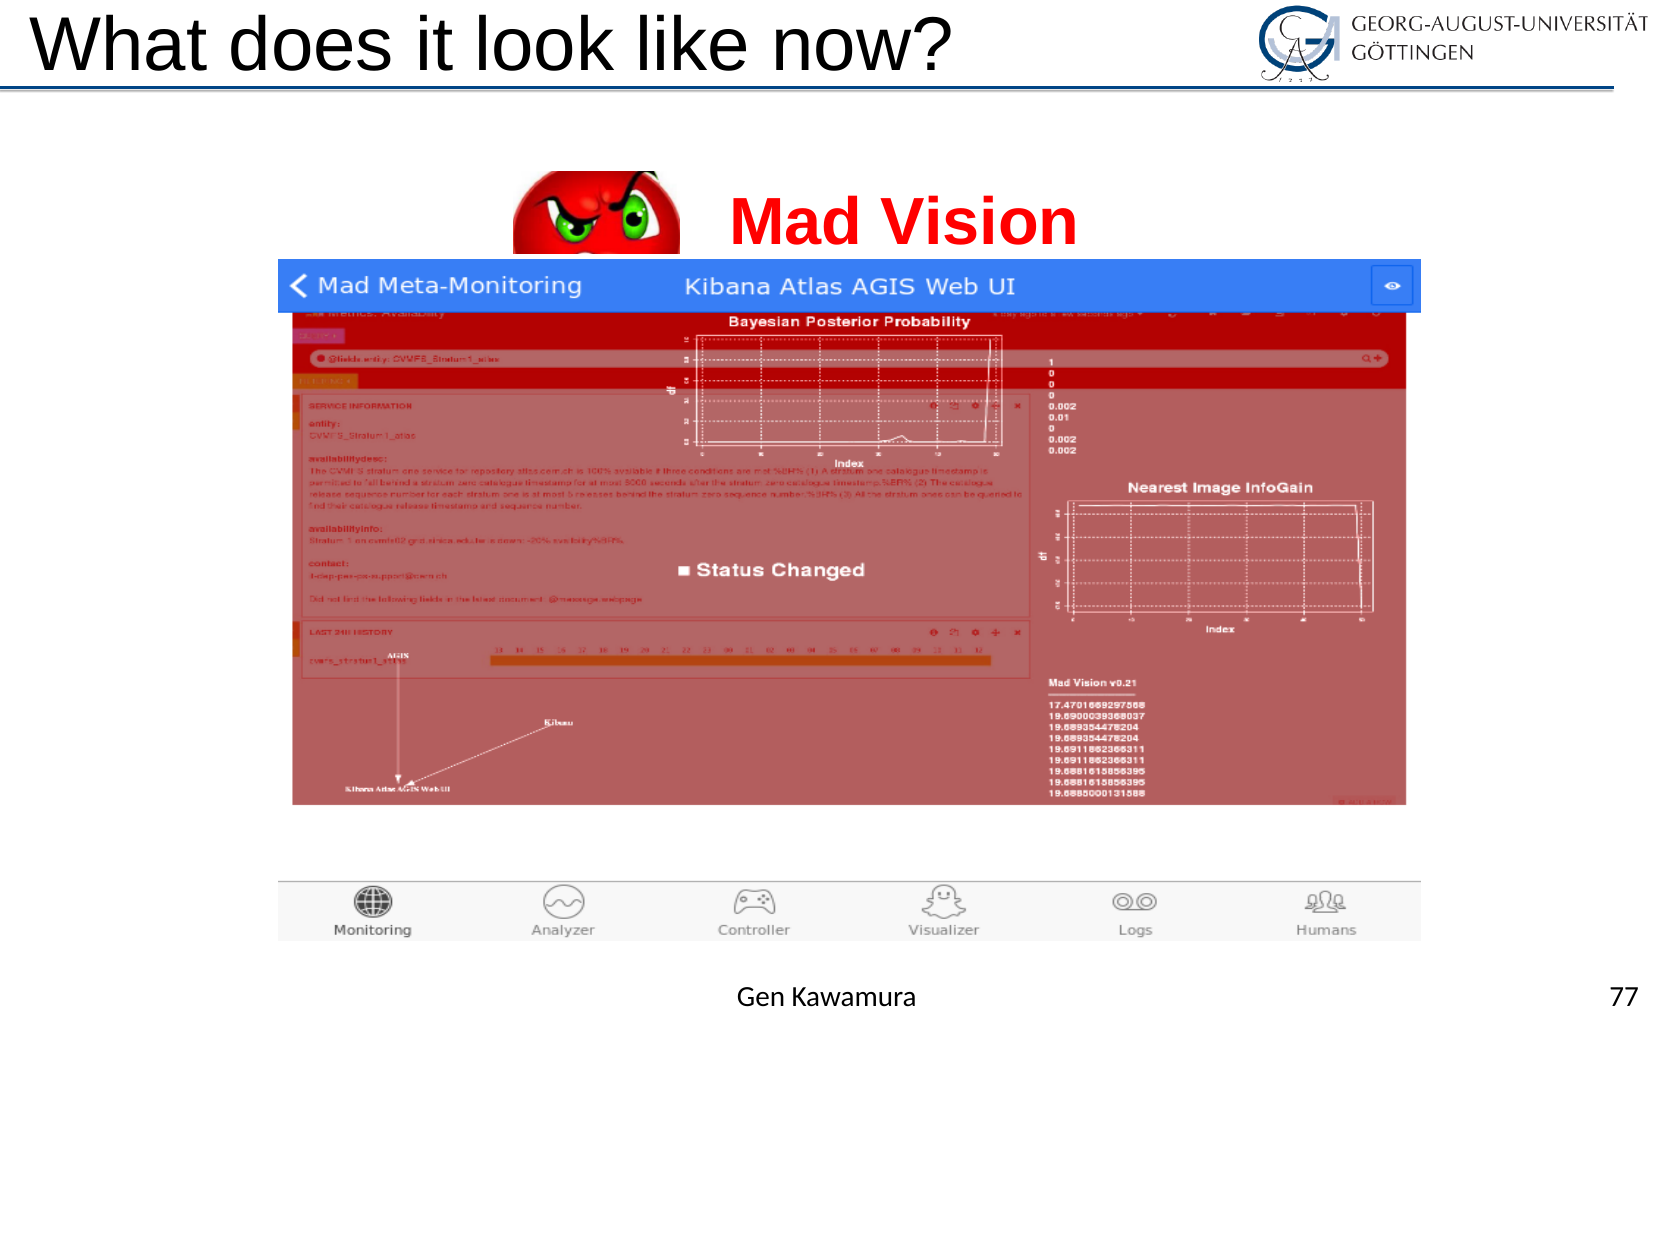

# What does it look like now?
Mad Vision